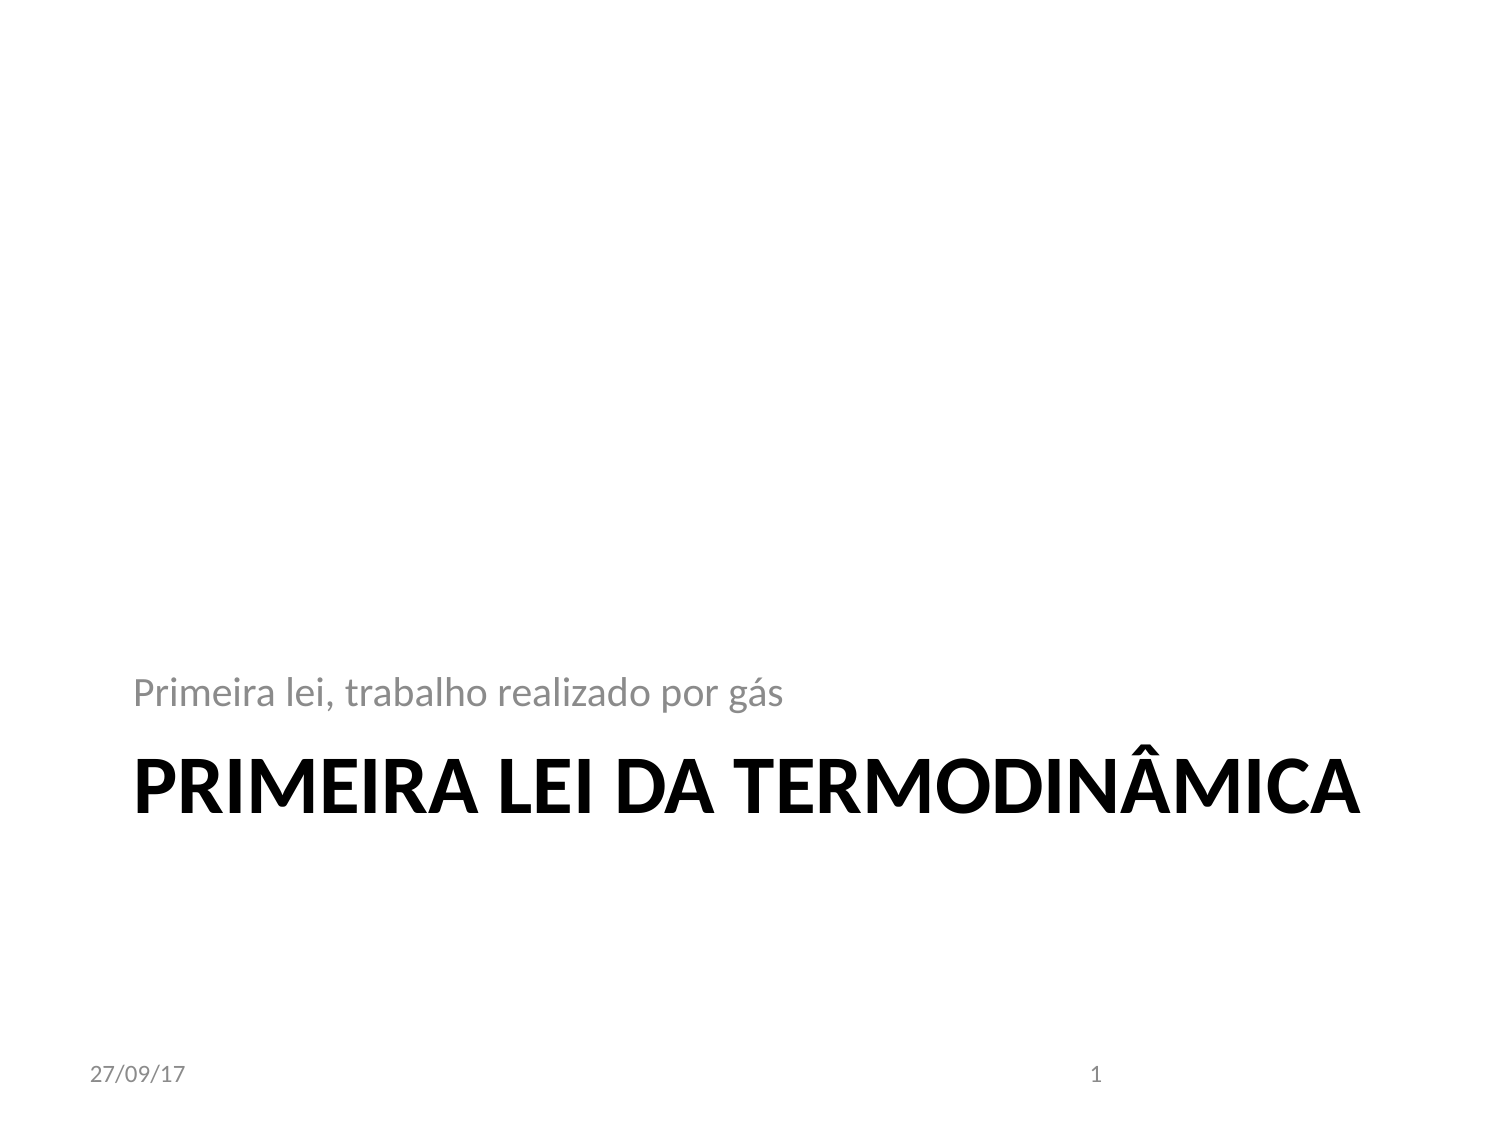

Primeira lei, trabalho realizado por gás
Primeira lei da termodinâmica
27/09/17